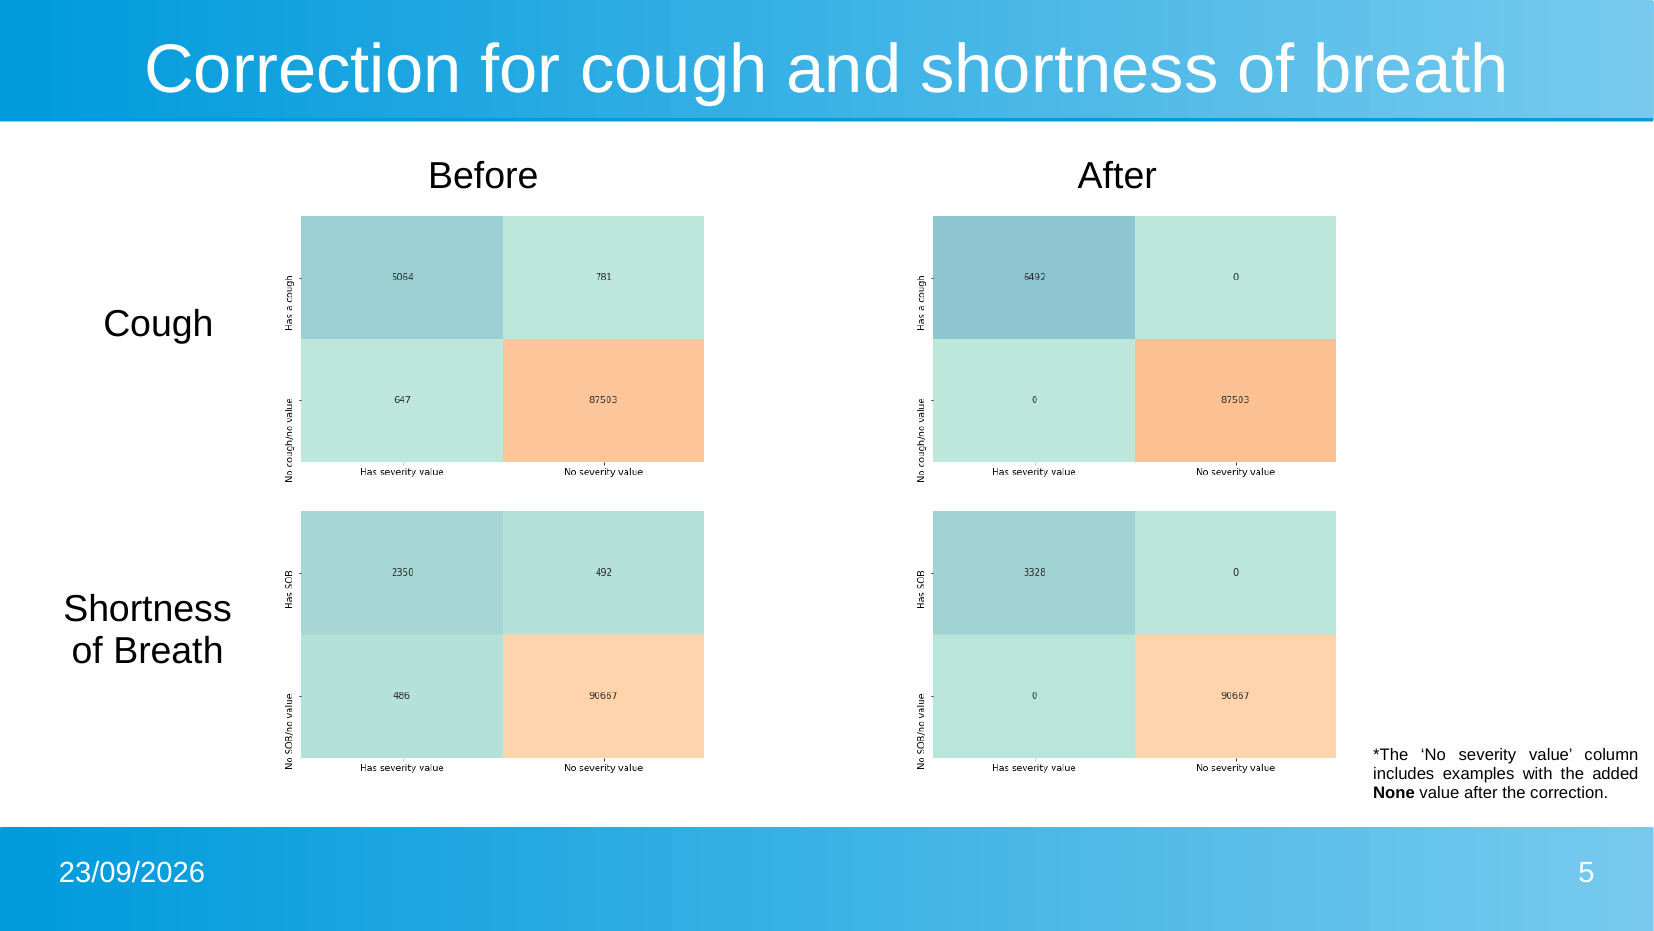

# Correction for cough and shortness of breath
Before
After
Cough
Shortness of Breath
*The ‘No severity value’ column includes examples with the added None value after the correction.
5